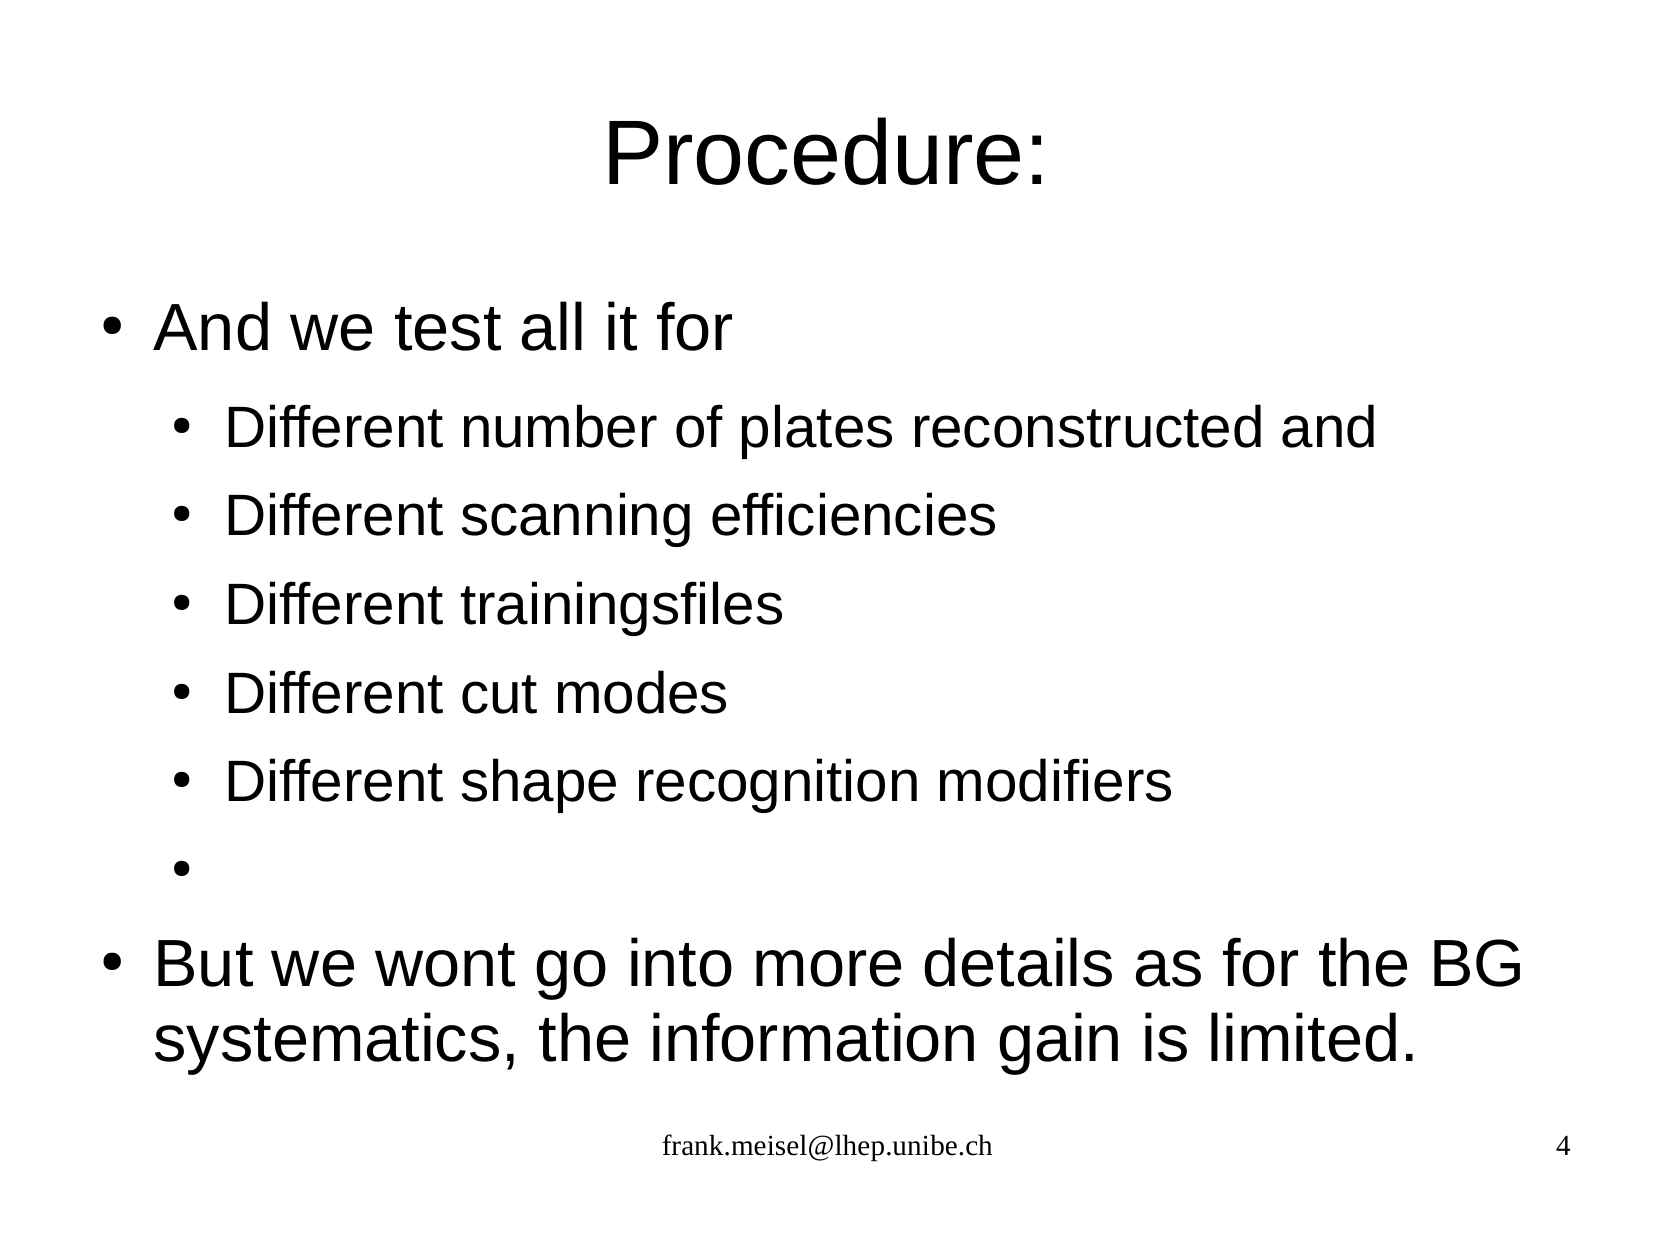

# Procedure:
And we test all it for
Different number of plates reconstructed and
Different scanning efficiencies
Different trainingsfiles
Different cut modes
Different shape recognition modifiers
But we wont go into more details as for the BG systematics, the information gain is limited.
frank.meisel@lhep.unibe.ch
4